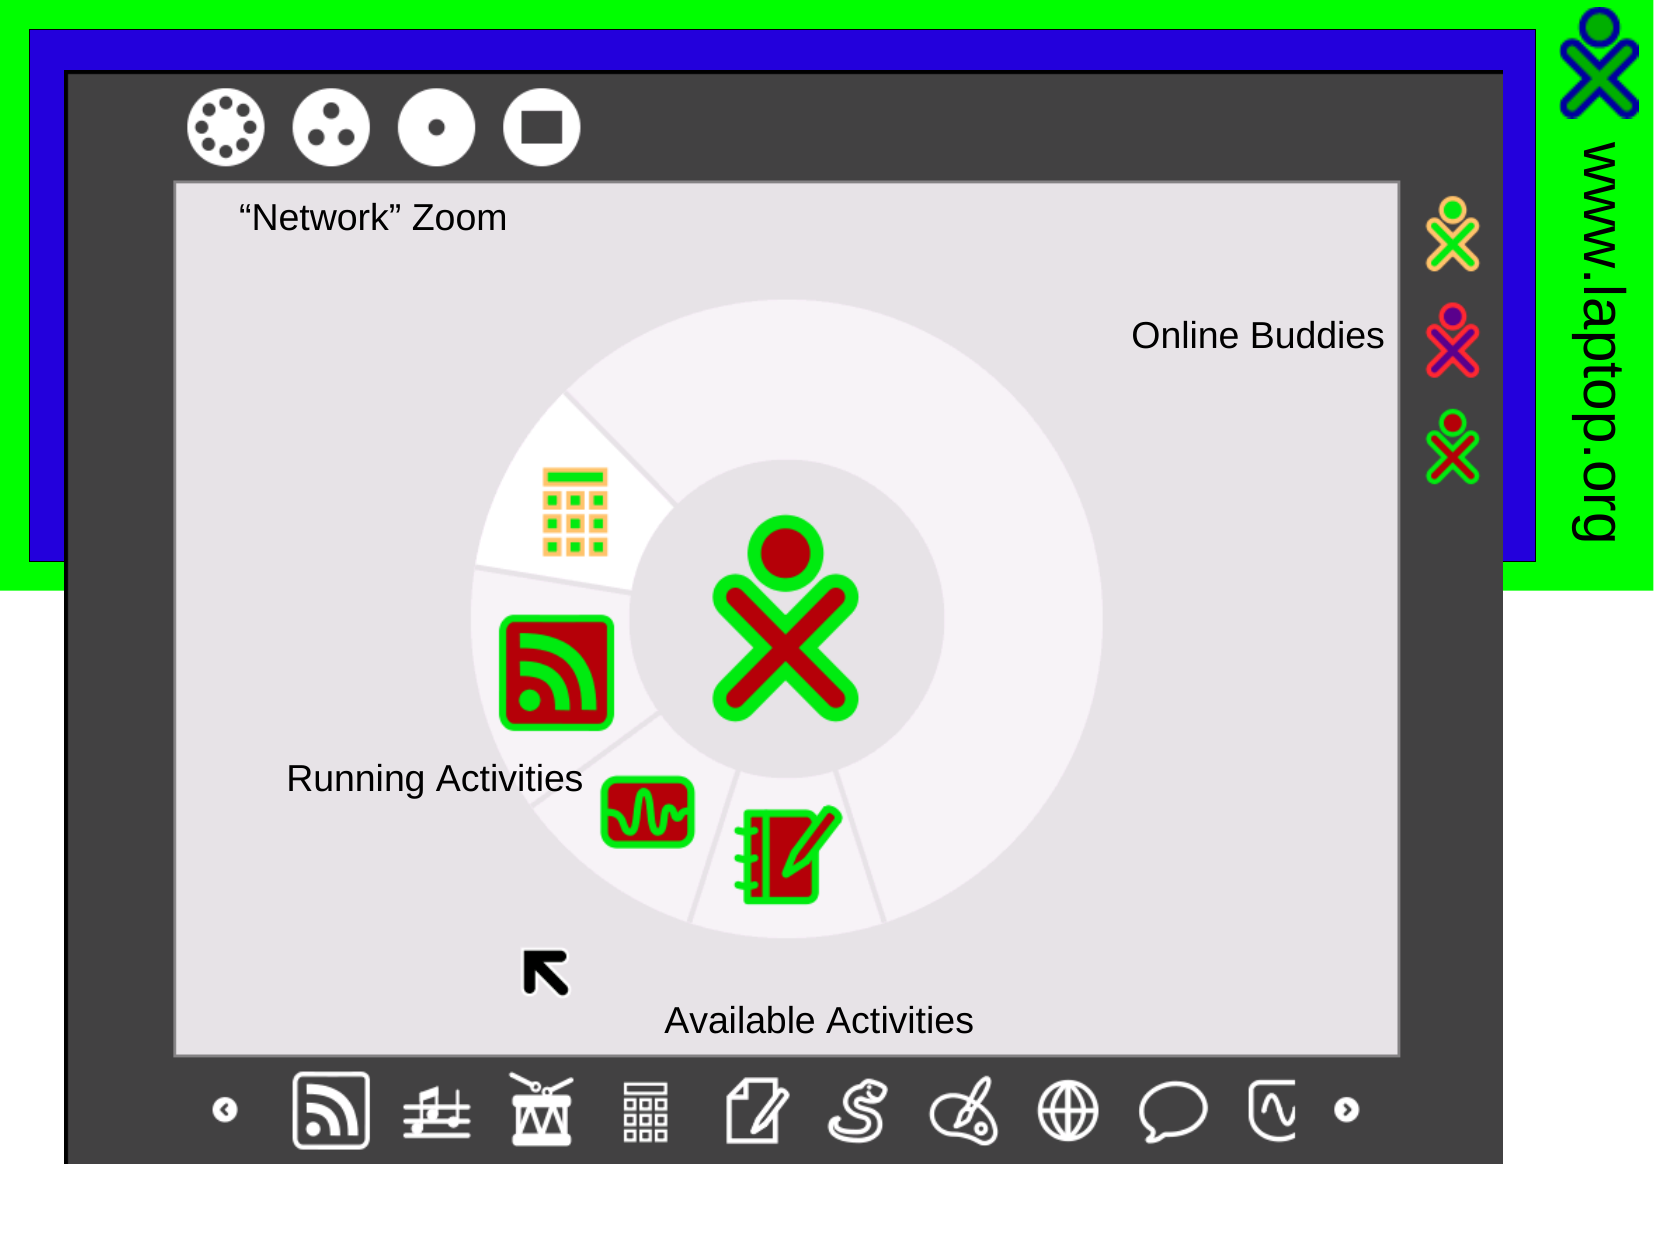

#
“Network” Zoom
Online Buddies
Running Activities
Available Activities